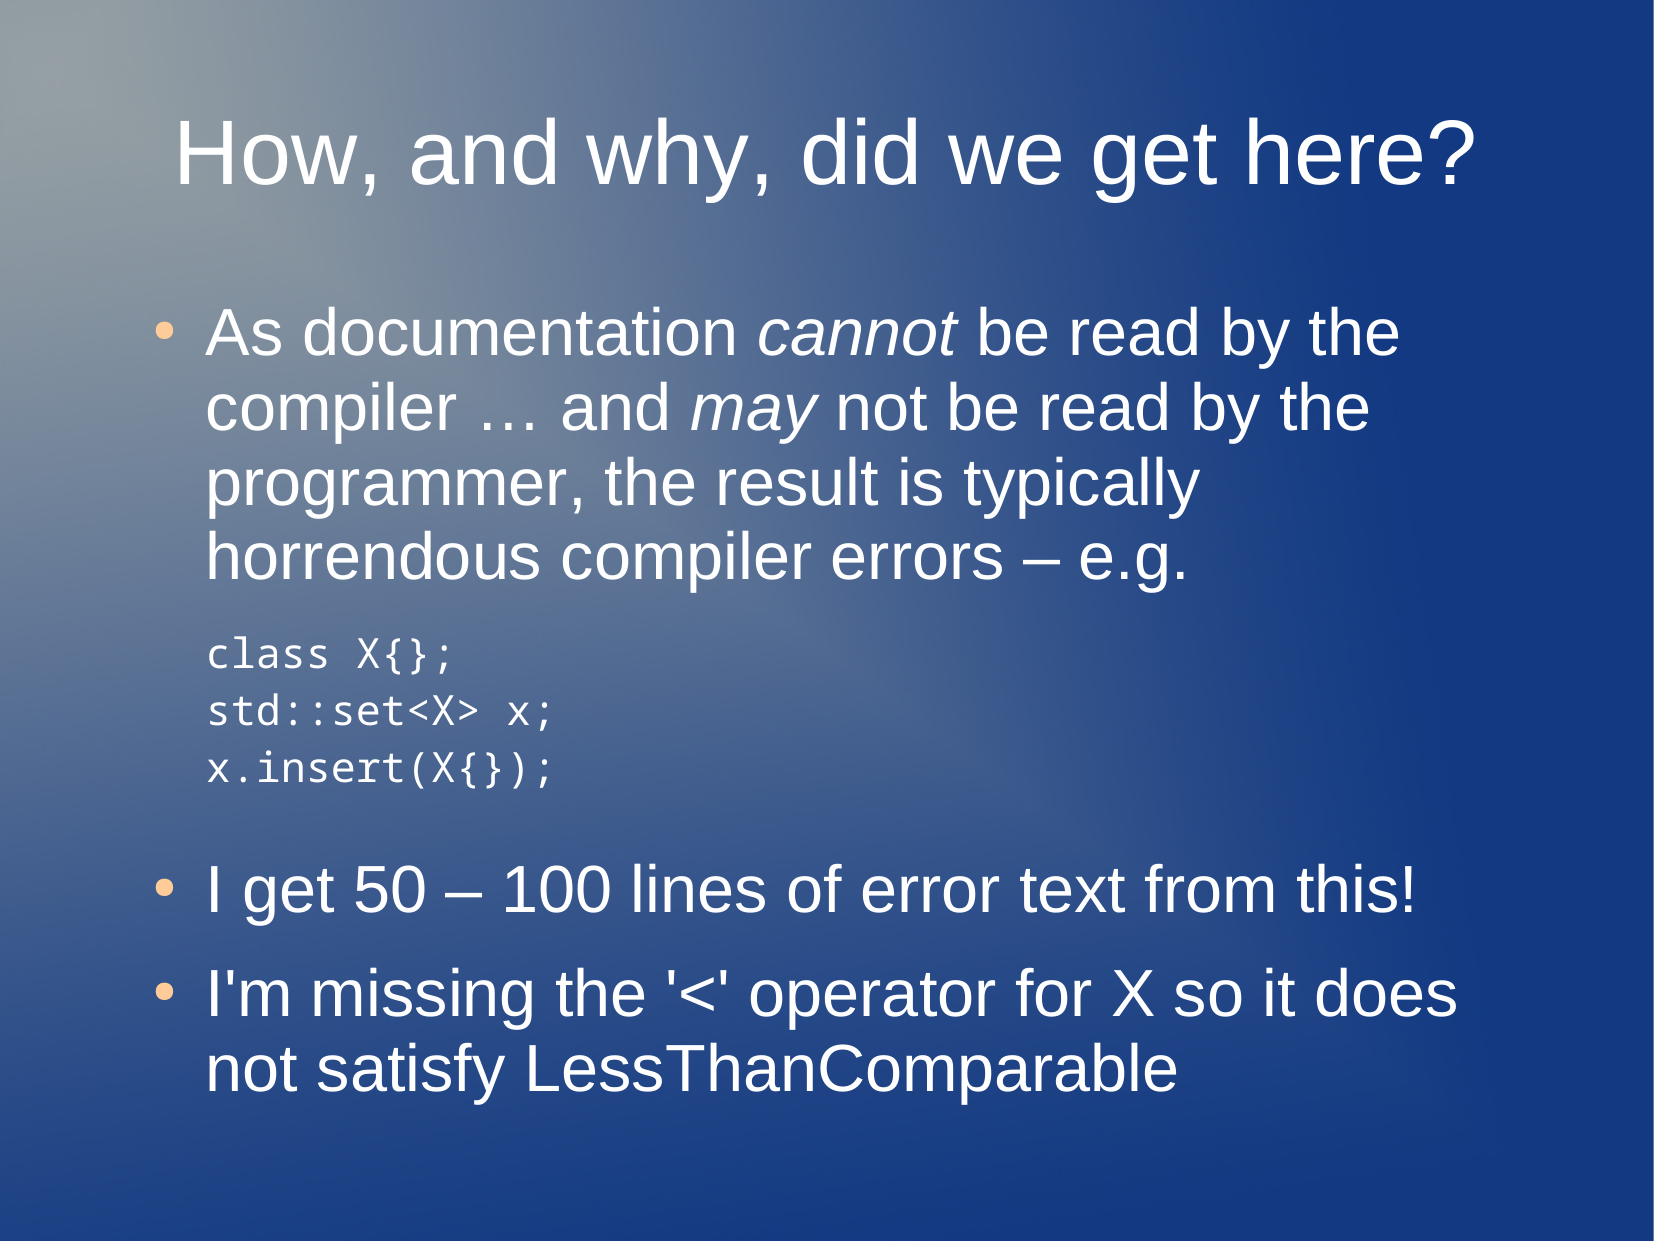

# How, and why, did we get here?
As documentation cannot be read by the compiler … and may not be read by the programmer, the result is typically horrendous compiler errors – e.g.
class X{};
std::set<X> x;
x.insert(X{});
I get 50 – 100 lines of error text from this!
I'm missing the '<' operator for X so it does not satisfy LessThanComparable